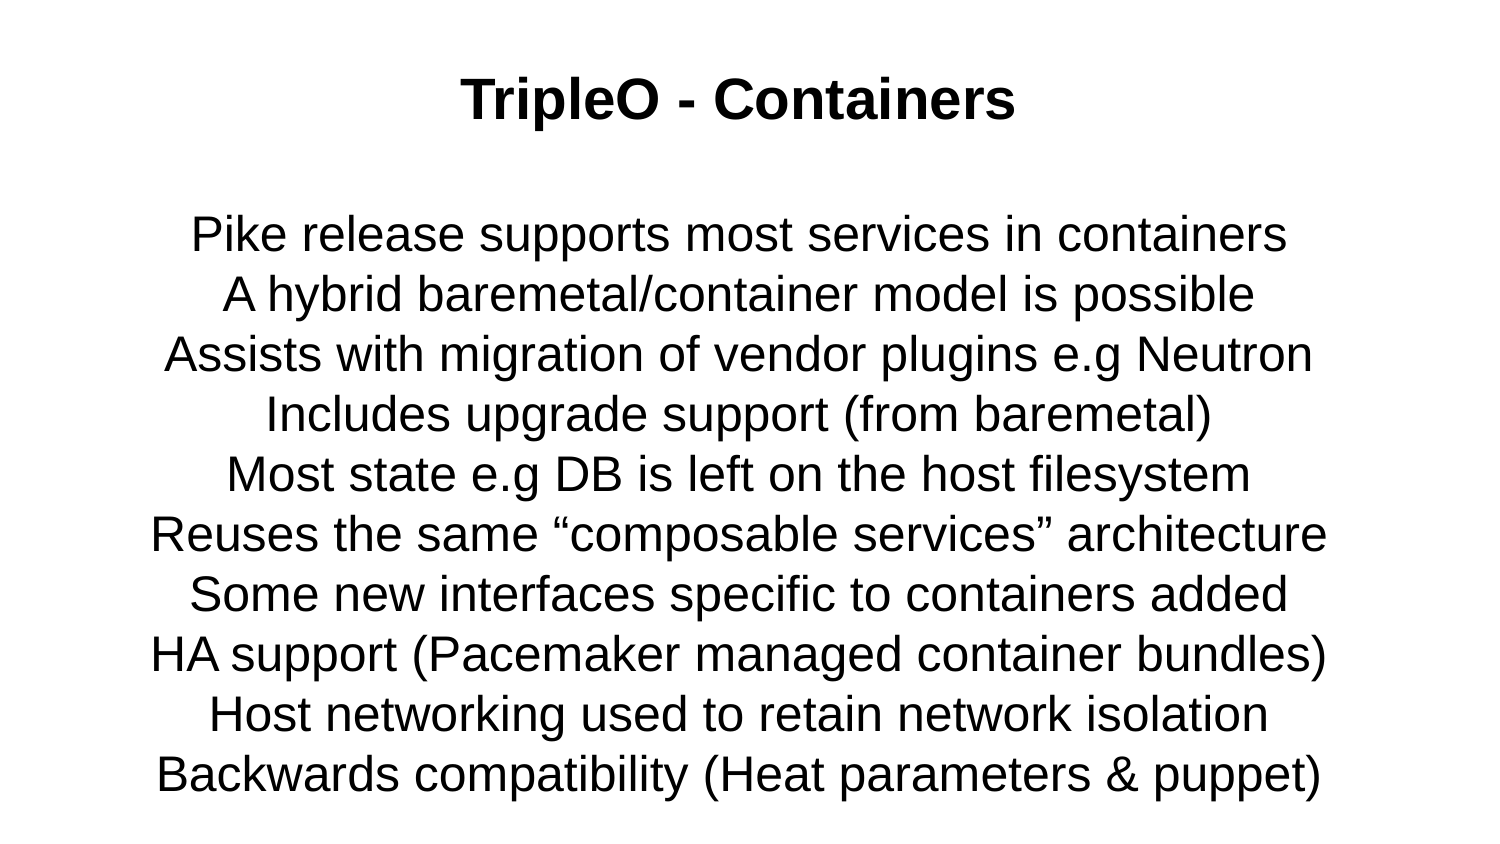

# TripleO - Containers Pike release supports most services in containers A hybrid baremetal/container model is possible Assists with migration of vendor plugins e.g Neutron Includes upgrade support (from baremetal) Most state e.g DB is left on the host filesystem Reuses the same “composable services” architecture Some new interfaces specific to containers added HA support (Pacemaker managed container bundles) Host networking used to retain network isolation Backwards compatibility (Heat parameters & puppet)